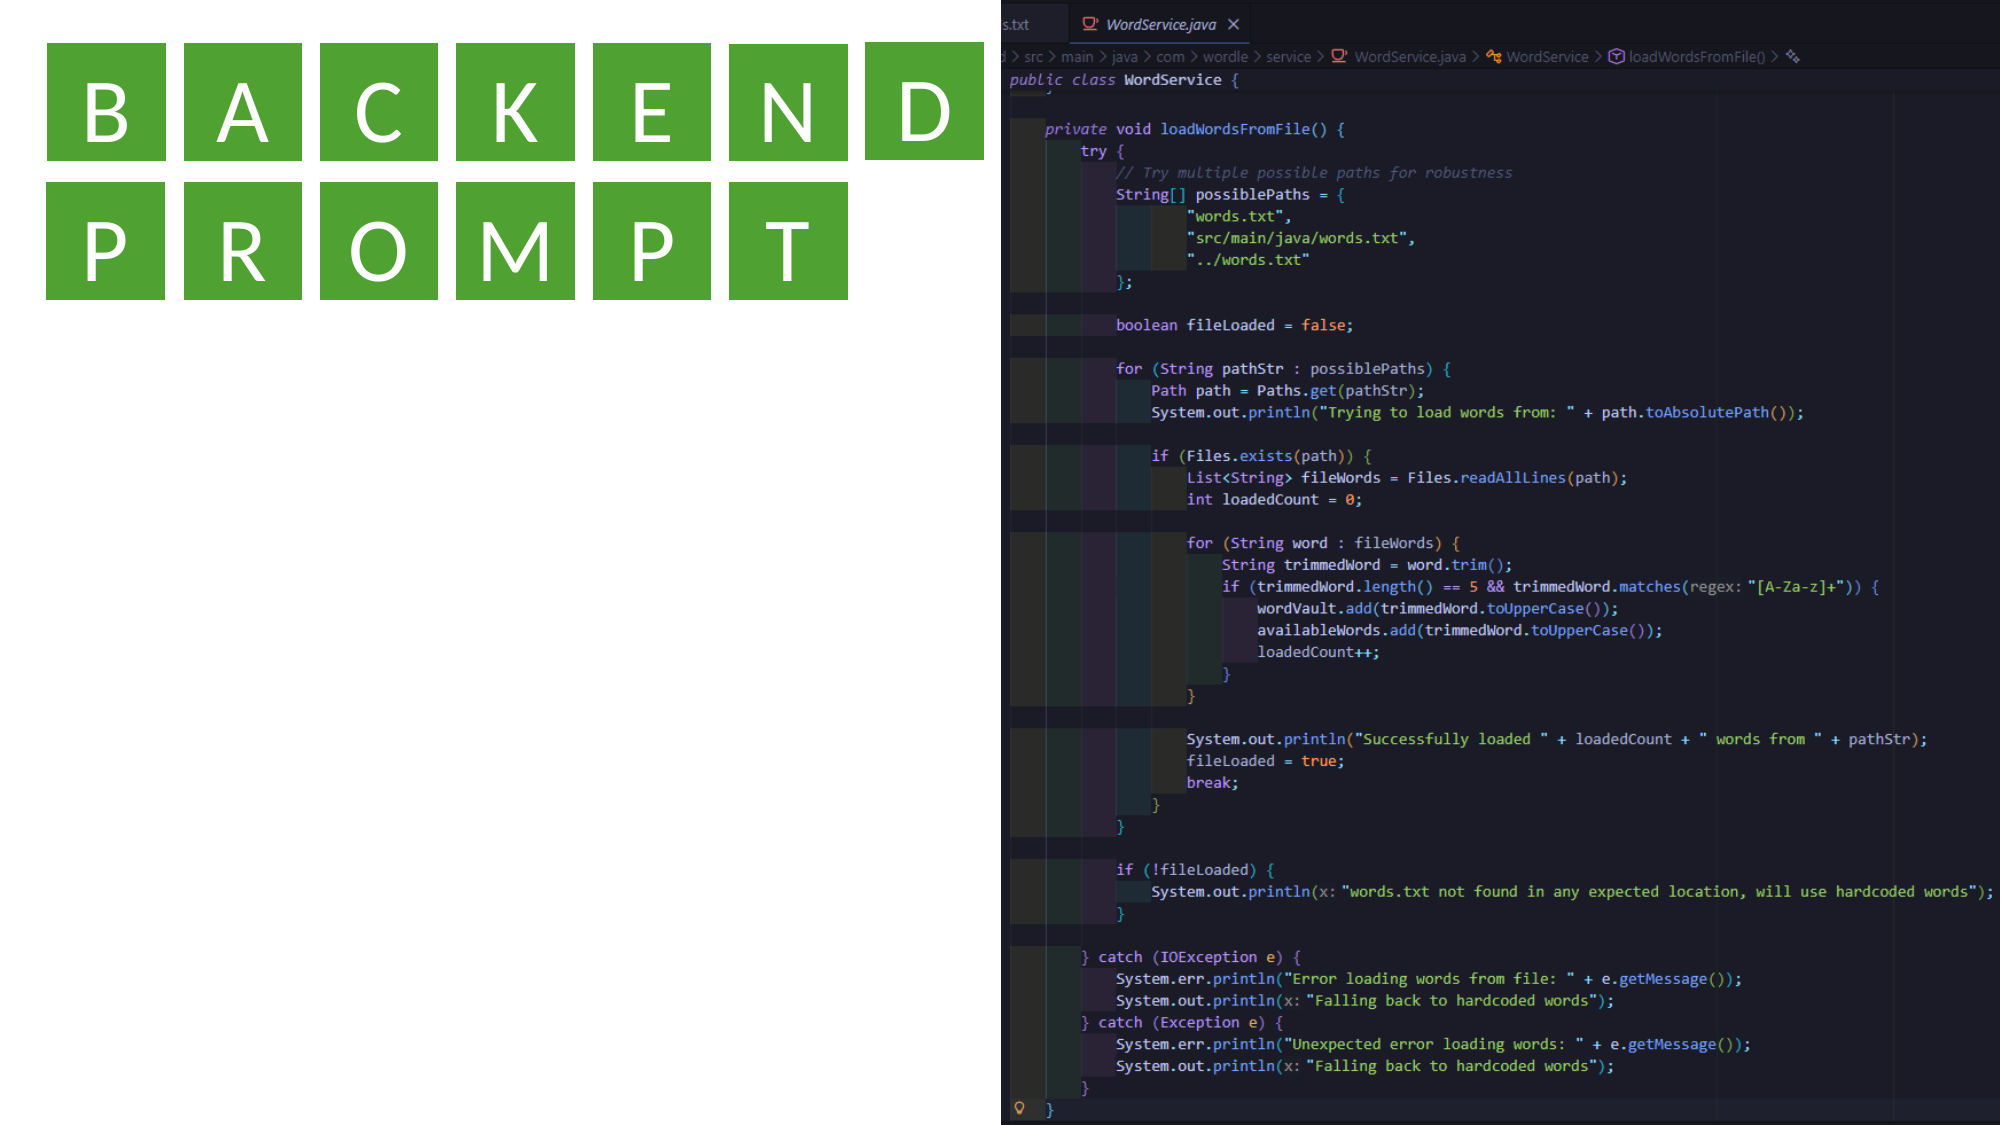

D
B
A
C
K
E
N
P
R
O
M
P
T
Further Prompting
AI initially included Maven, requested removal for simplicity. Removed Spring dependencies.
Used Java’s Built-in HTTP Server and custom REST API
Expanded initial word bank using text file to supply words
Safe paths and exception handling utilized
# Initial
Set up game logic
Clarified rules
Clarification on error handling